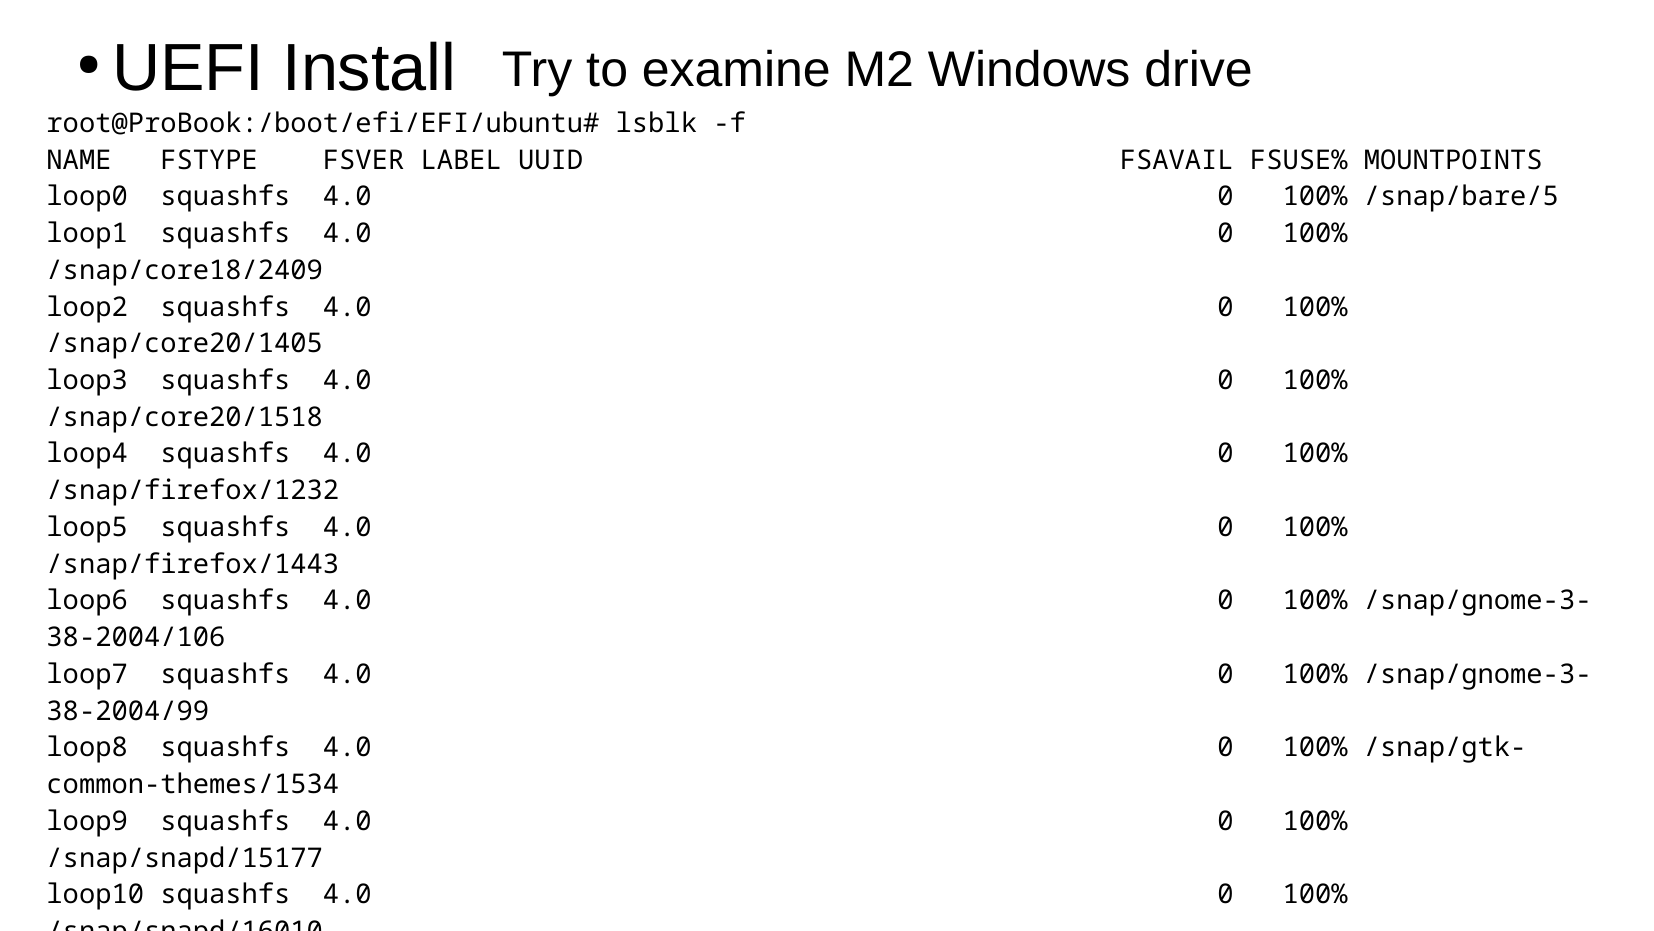

# UEFI Install
Try to examine M2 Windows drive
root@ProBook:/boot/efi/EFI/ubuntu# lsblk -f
NAME FSTYPE FSVER LABEL UUID FSAVAIL FSUSE% MOUNTPOINTS
loop0 squashfs 4.0 0 100% /snap/bare/5
loop1 squashfs 4.0 0 100% /snap/core18/2409
loop2 squashfs 4.0 0 100% /snap/core20/1405
loop3 squashfs 4.0 0 100% /snap/core20/1518
loop4 squashfs 4.0 0 100% /snap/firefox/1232
loop5 squashfs 4.0 0 100% /snap/firefox/1443
loop6 squashfs 4.0 0 100% /snap/gnome-3-38-2004/106
loop7 squashfs 4.0 0 100% /snap/gnome-3-38-2004/99
loop8 squashfs 4.0 0 100% /snap/gtk-common-themes/1534
loop9 squashfs 4.0 0 100% /snap/snapd/15177
loop10 squashfs 4.0 0 100% /snap/snapd/16010
loop11 squashfs 4.0 0 100% /snap/snapd-desktop-integration/10
loop12 squashfs 4.0 0 100% /snap/snapd-desktop-integration/14
loop13 squashfs 4.0 0 100% /snap/software-boutique/57
loop14 squashfs 4.0 0 100% /snap/ubuntu-mate-welcome/709
loop15 squashfs 4.0 0 100% /snap/zoom-client/170
sda
├─sda1 vfat FAT32 2766-7586 501.7M 1% /boot/efi
├─sda2 ext4 1.0 34ab40ce-9234-471e-8422-92123215df93 9.9G 44% /
├─sda3 ext4 1.0 44015b24-2a93-4813-b89c-06879d692ff6 25.8G 65% /home
└─sda4 swap 1 ed765d00-1815-427b-a075-f95e2d4e6e0f [SWAP]
sdb
├─sdb1 vfat FAT32 CA47-ED6E
├─sdb2
├─sdb3 BitLocker 2
└─sdb4 ntfs CA44B44A44B43AD1
sr0